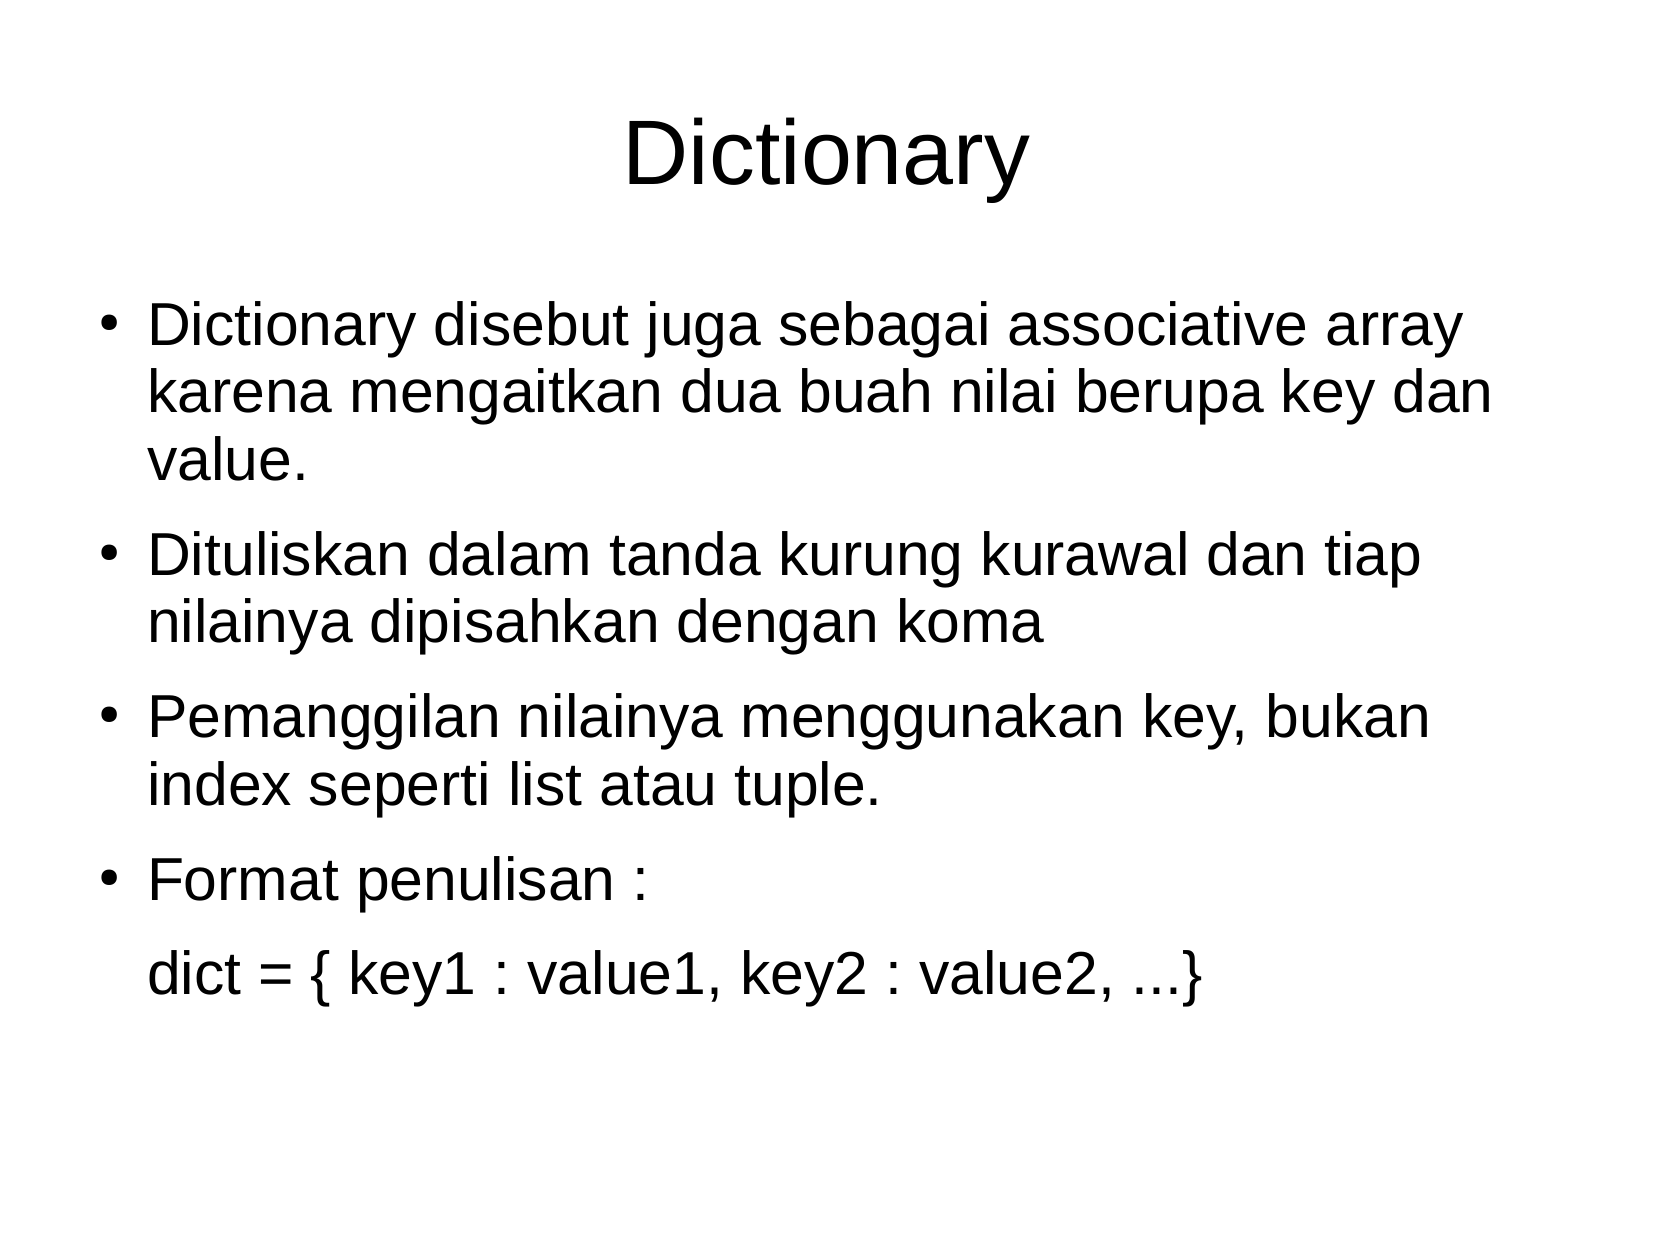

# Dictionary
Dictionary disebut juga sebagai associative array karena mengaitkan dua buah nilai berupa key dan value.
Dituliskan dalam tanda kurung kurawal dan tiap nilainya dipisahkan dengan koma
Pemanggilan nilainya menggunakan key, bukan index seperti list atau tuple.
Format penulisan :
dict = { key1 : value1, key2 : value2, ...}